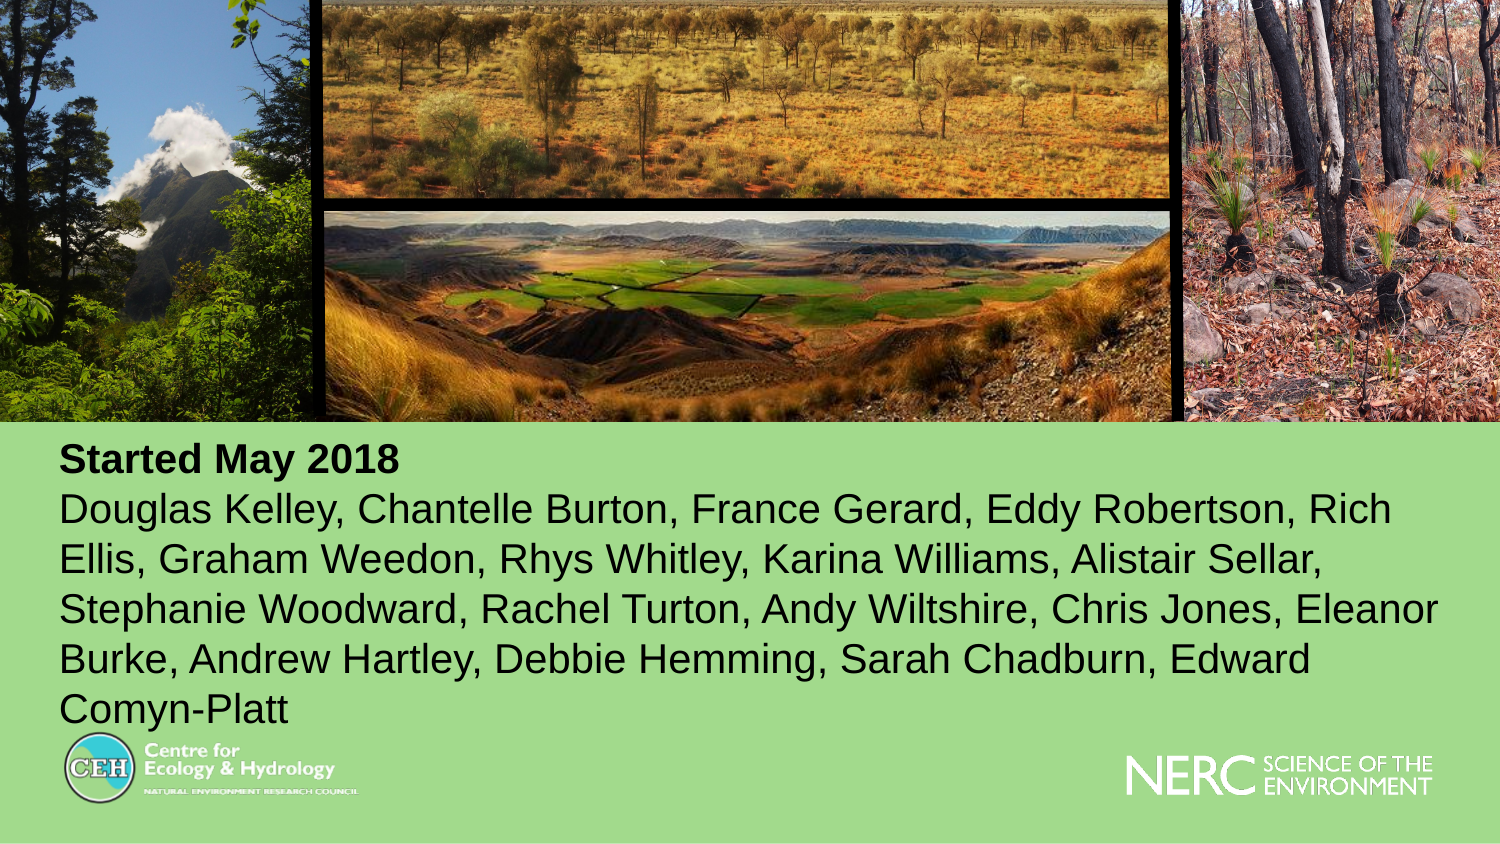

# Started May 2018
Douglas Kelley, Chantelle Burton, France Gerard, Eddy Robertson, Rich Ellis, Graham Weedon, Rhys Whitley, Karina Williams, Alistair Sellar, Stephanie Woodward, Rachel Turton, Andy Wiltshire, Chris Jones, Eleanor Burke, Andrew Hartley, Debbie Hemming, Sarah Chadburn, Edward Comyn-Platt